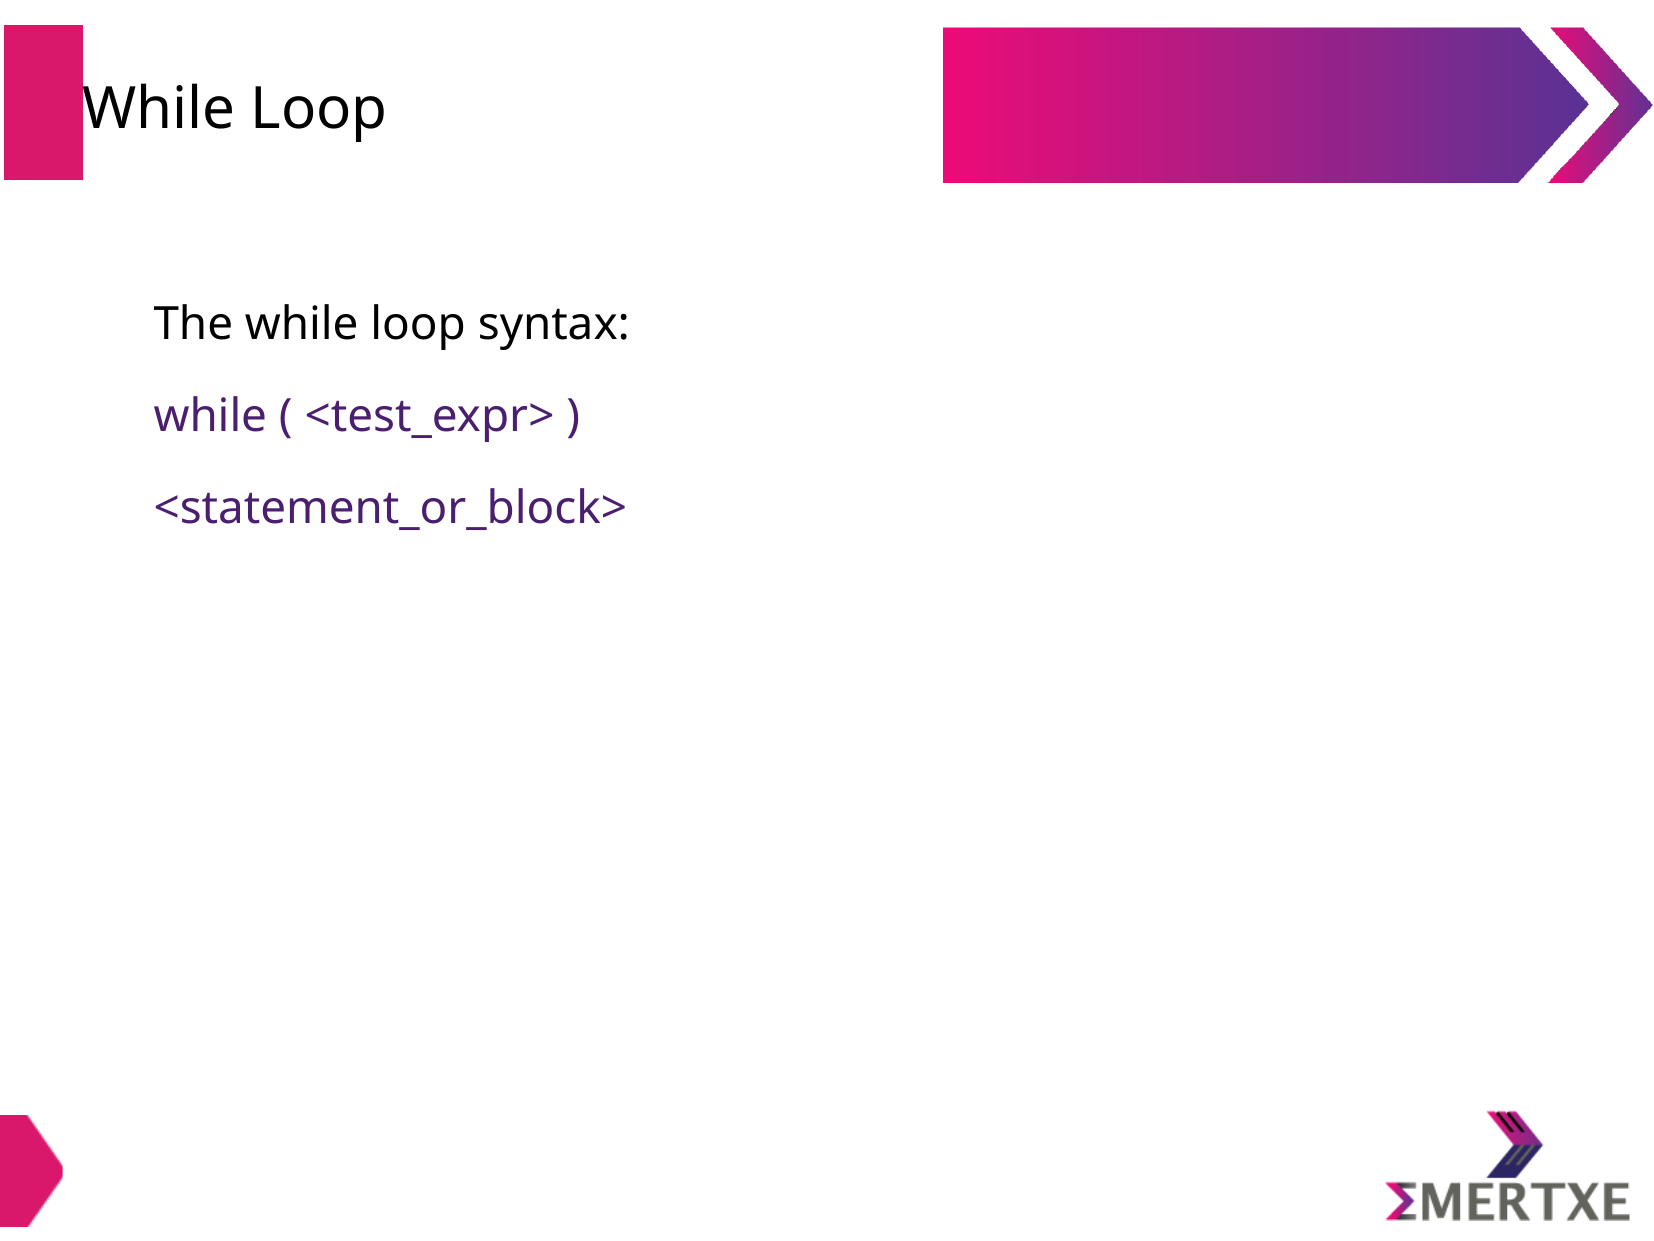

# While Loop
The while loop syntax:
while ( <test_expr> )
<statement_or_block>